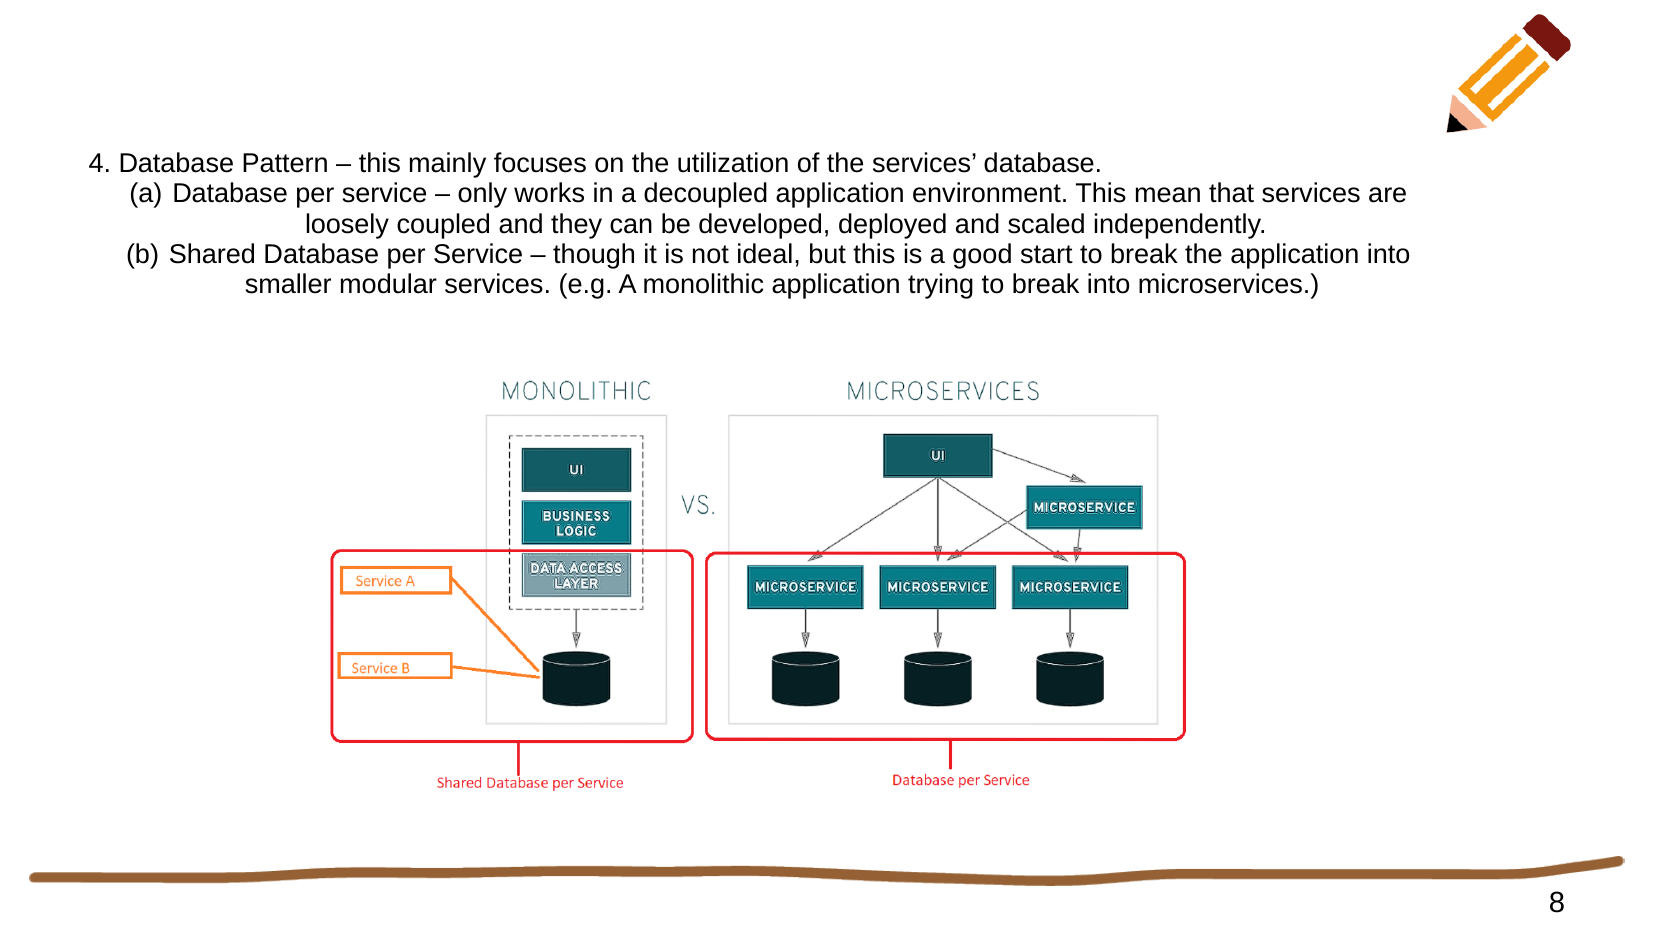

# 4. Database Pattern – this mainly focuses on the utilization of the services’ database.
 Database per service – only works in a decoupled application environment. This mean that services are loosely coupled and they can be developed, deployed and scaled independently.
 Shared Database per Service – though it is not ideal, but this is a good start to break the application into smaller modular services. (e.g. A monolithic application trying to break into microservices.)
8